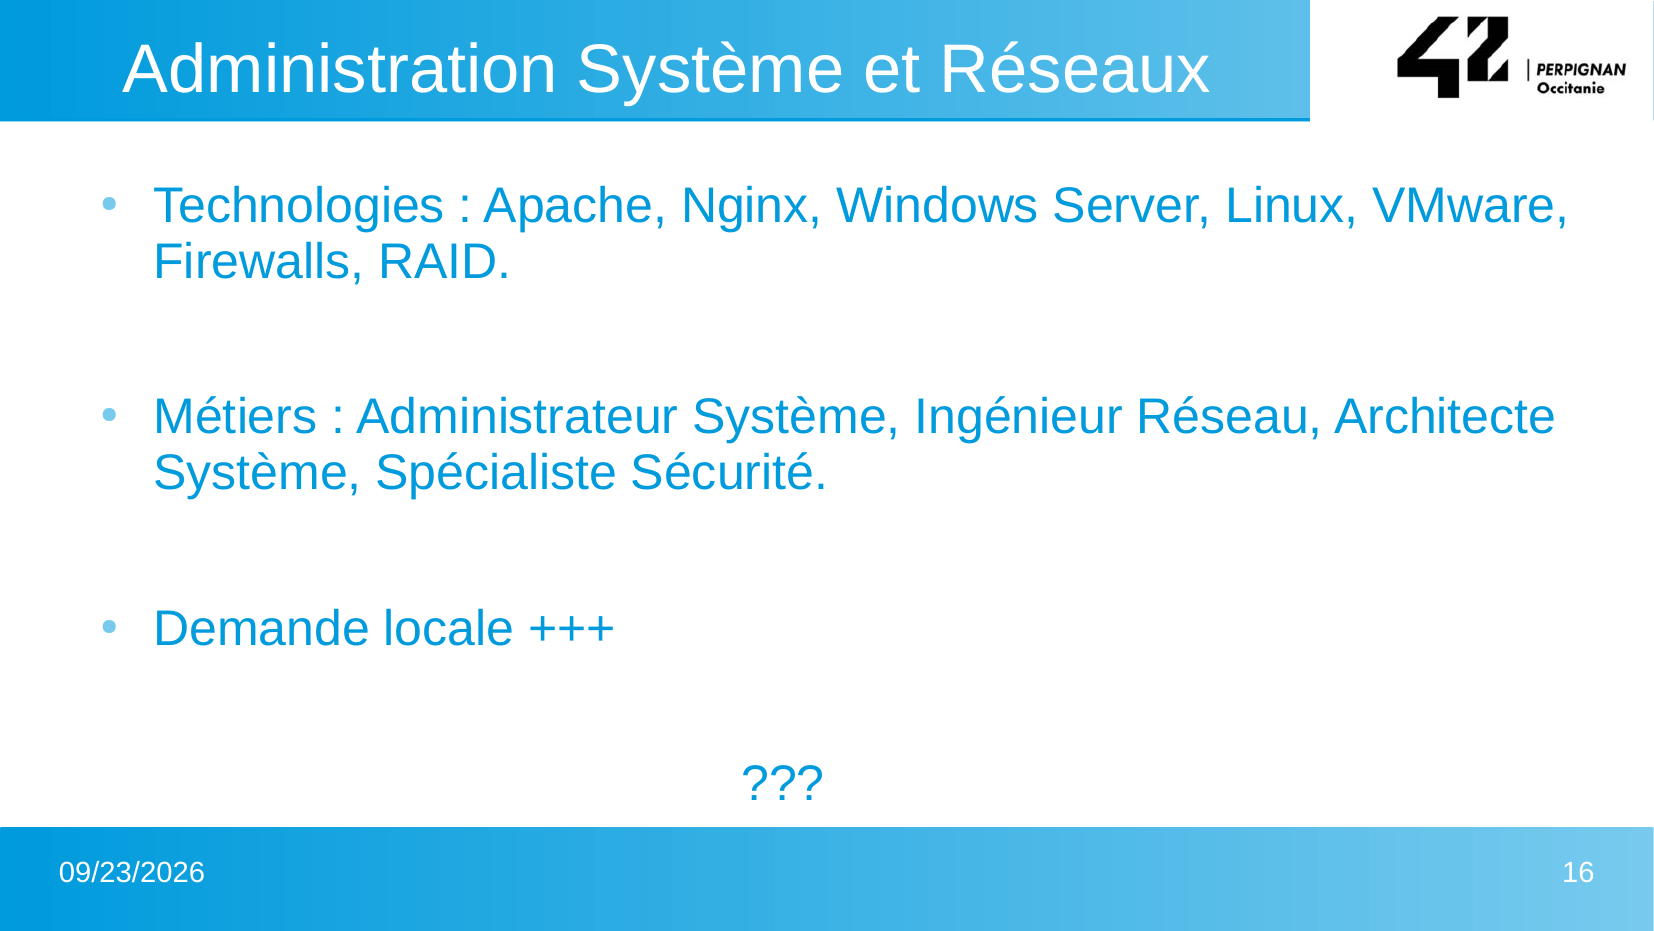

# Administration Système et Réseaux
Technologies : Apache, Nginx, Windows Server, Linux, VMware, Firewalls, RAID.
Métiers : Administrateur Système, Ingénieur Réseau, Architecte Système, Spécialiste Sécurité.
Demande locale +++
 ???
16